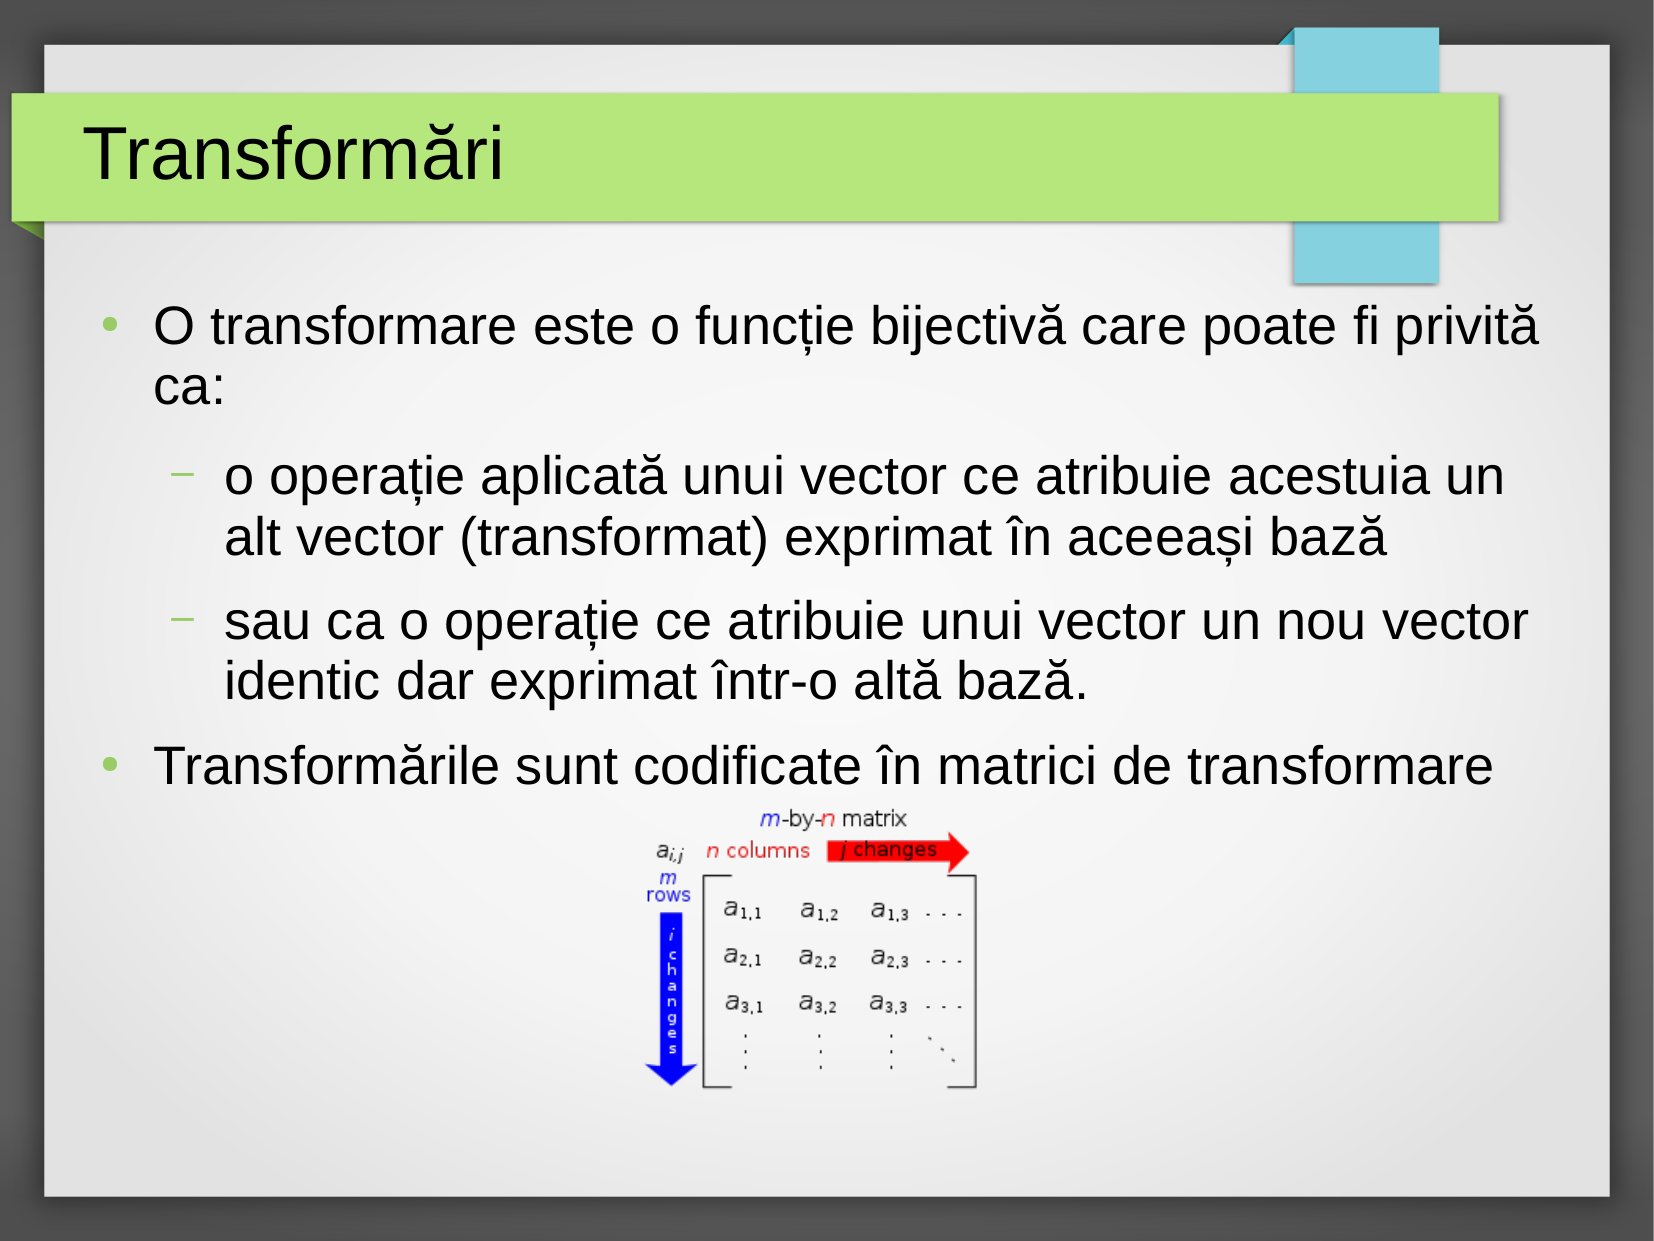

# Transformări
O transformare este o funcție bijectivă care poate fi privită ca:
o operație aplicată unui vector ce atribuie acestuia un alt vector (transformat) exprimat în aceeași bază
sau ca o operație ce atribuie unui vector un nou vector identic dar exprimat într-o altă bază.
Transformările sunt codificate în matrici de transformare